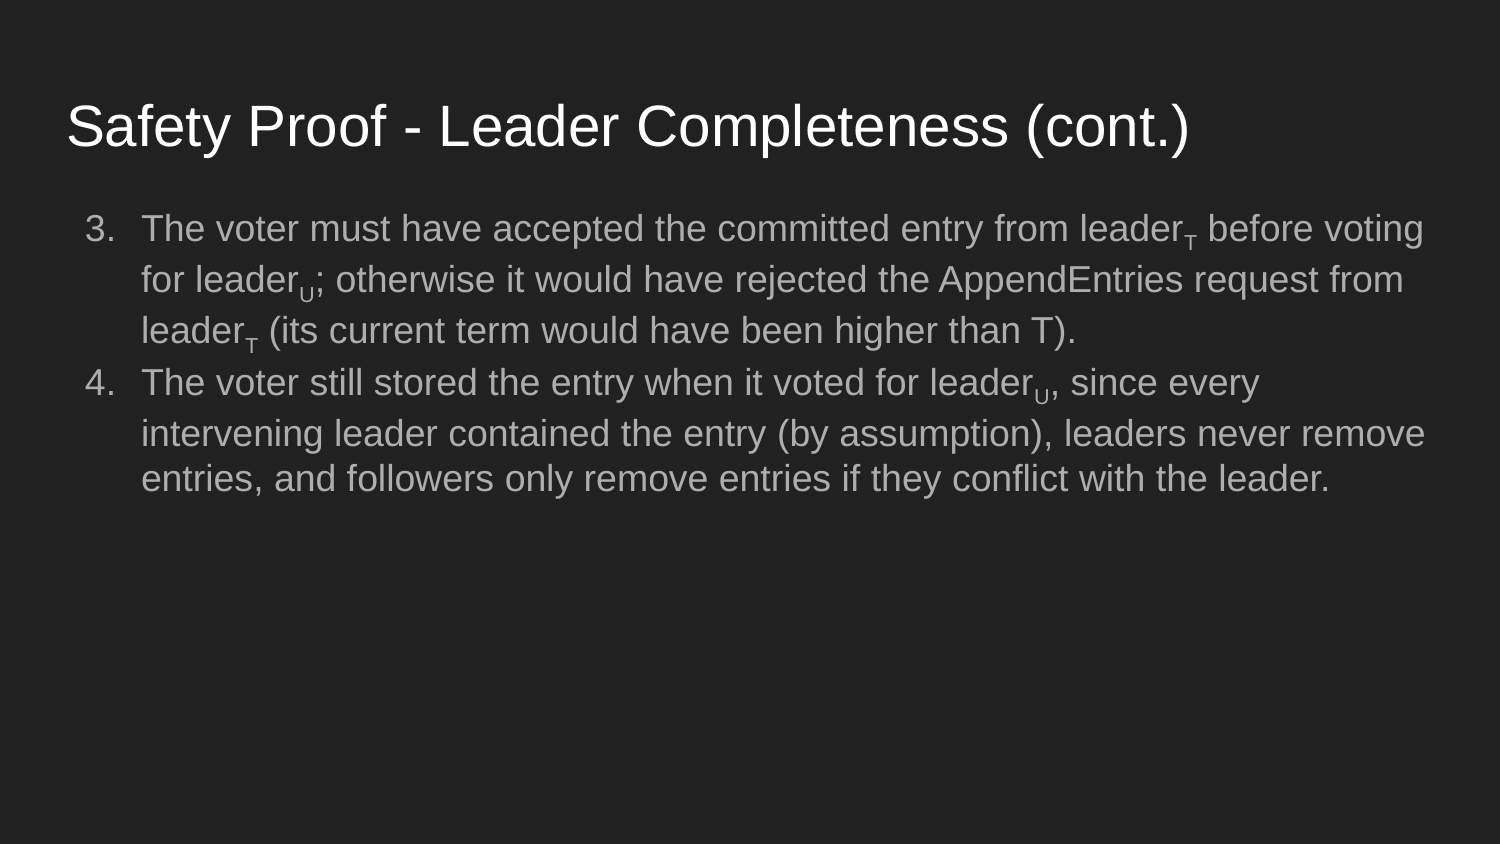

# Safety Proof - Leader Completeness (cont.)
The voter must have accepted the committed entry from leaderT before voting for leaderU; otherwise it would have rejected the AppendEntries request from leaderT (its current term would have been higher than T).
The voter still stored the entry when it voted for leaderU, since every intervening leader contained the entry (by assumption), leaders never remove entries, and followers only remove entries if they conflict with the leader.